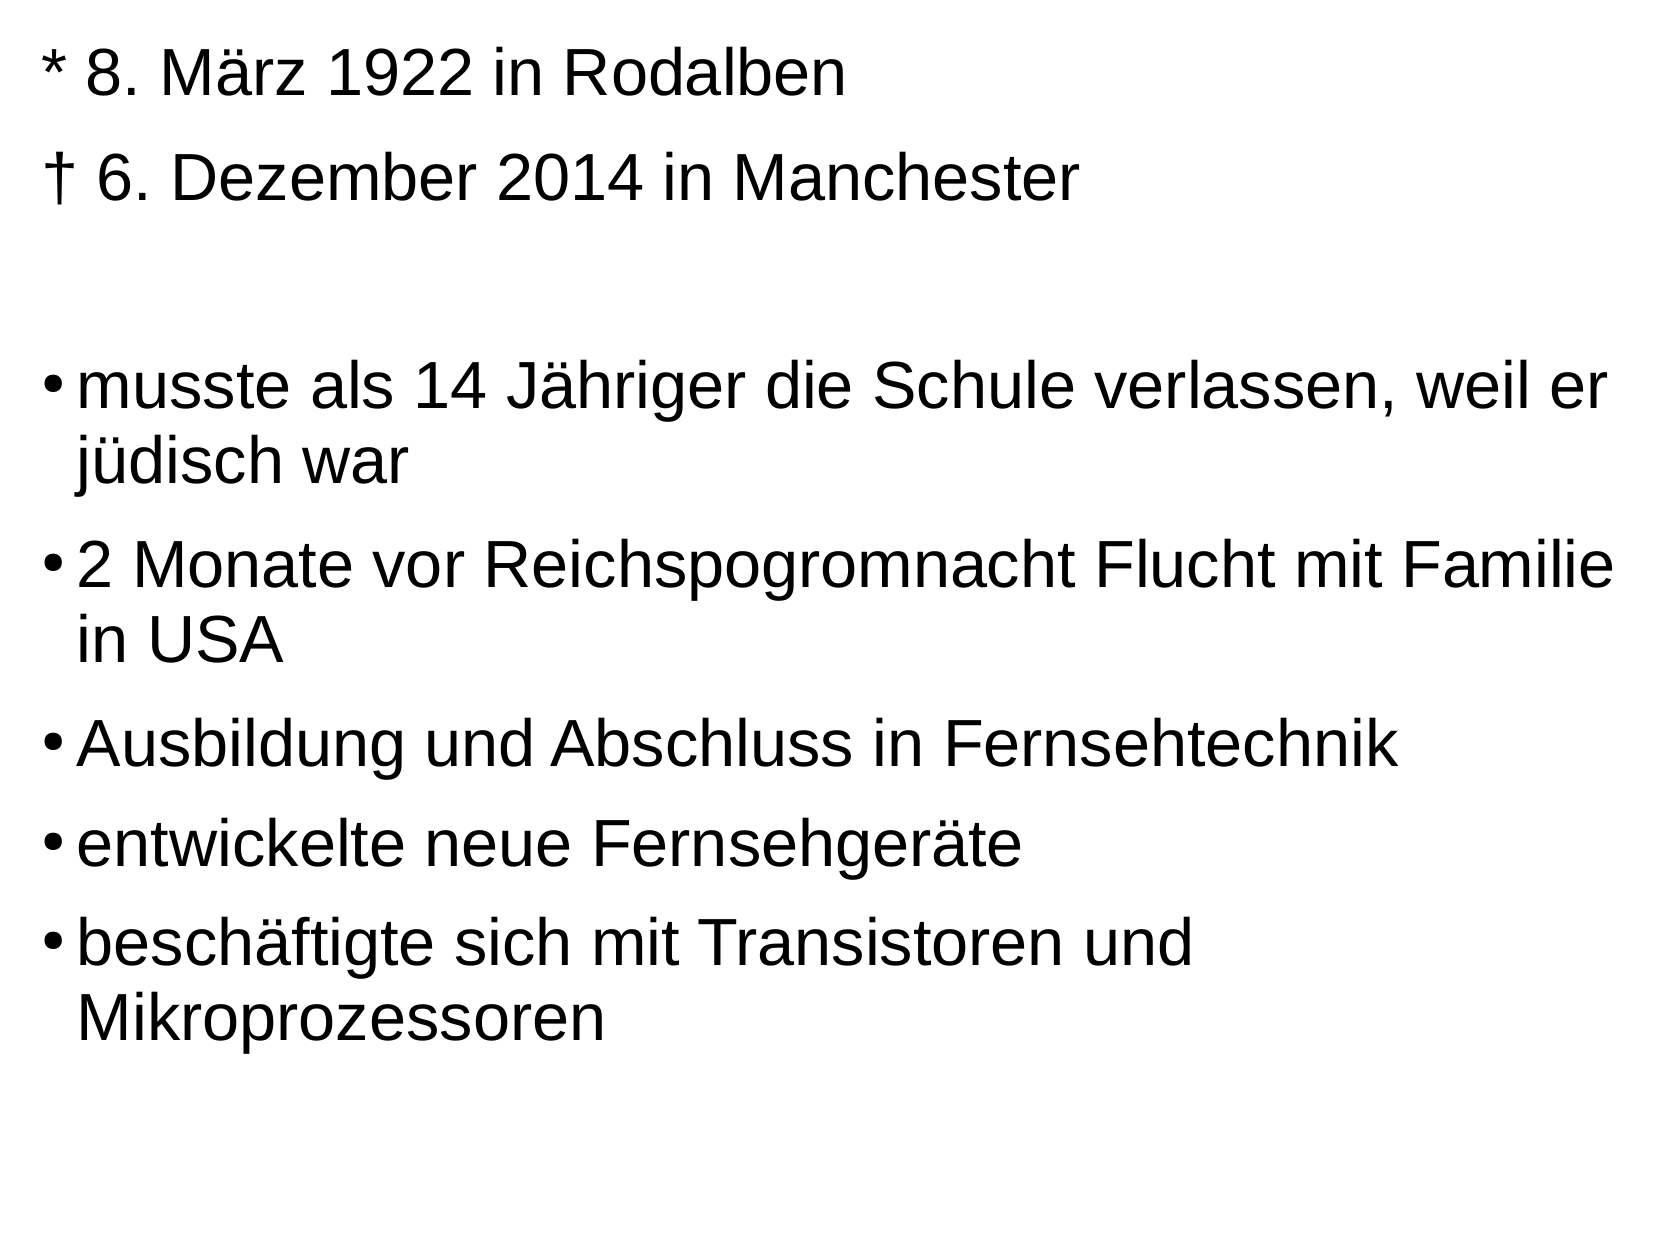

# * 8. März 1922 in Rodalben
† 6. Dezember 2014 in Manchester
musste als 14 Jähriger die Schule verlassen, weil er jüdisch war
2 Monate vor Reichspogromnacht Flucht mit Familie in USA
Ausbildung und Abschluss in Fernsehtechnik
entwickelte neue Fernsehgeräte
beschäftigte sich mit Transistoren und Mikroprozessoren